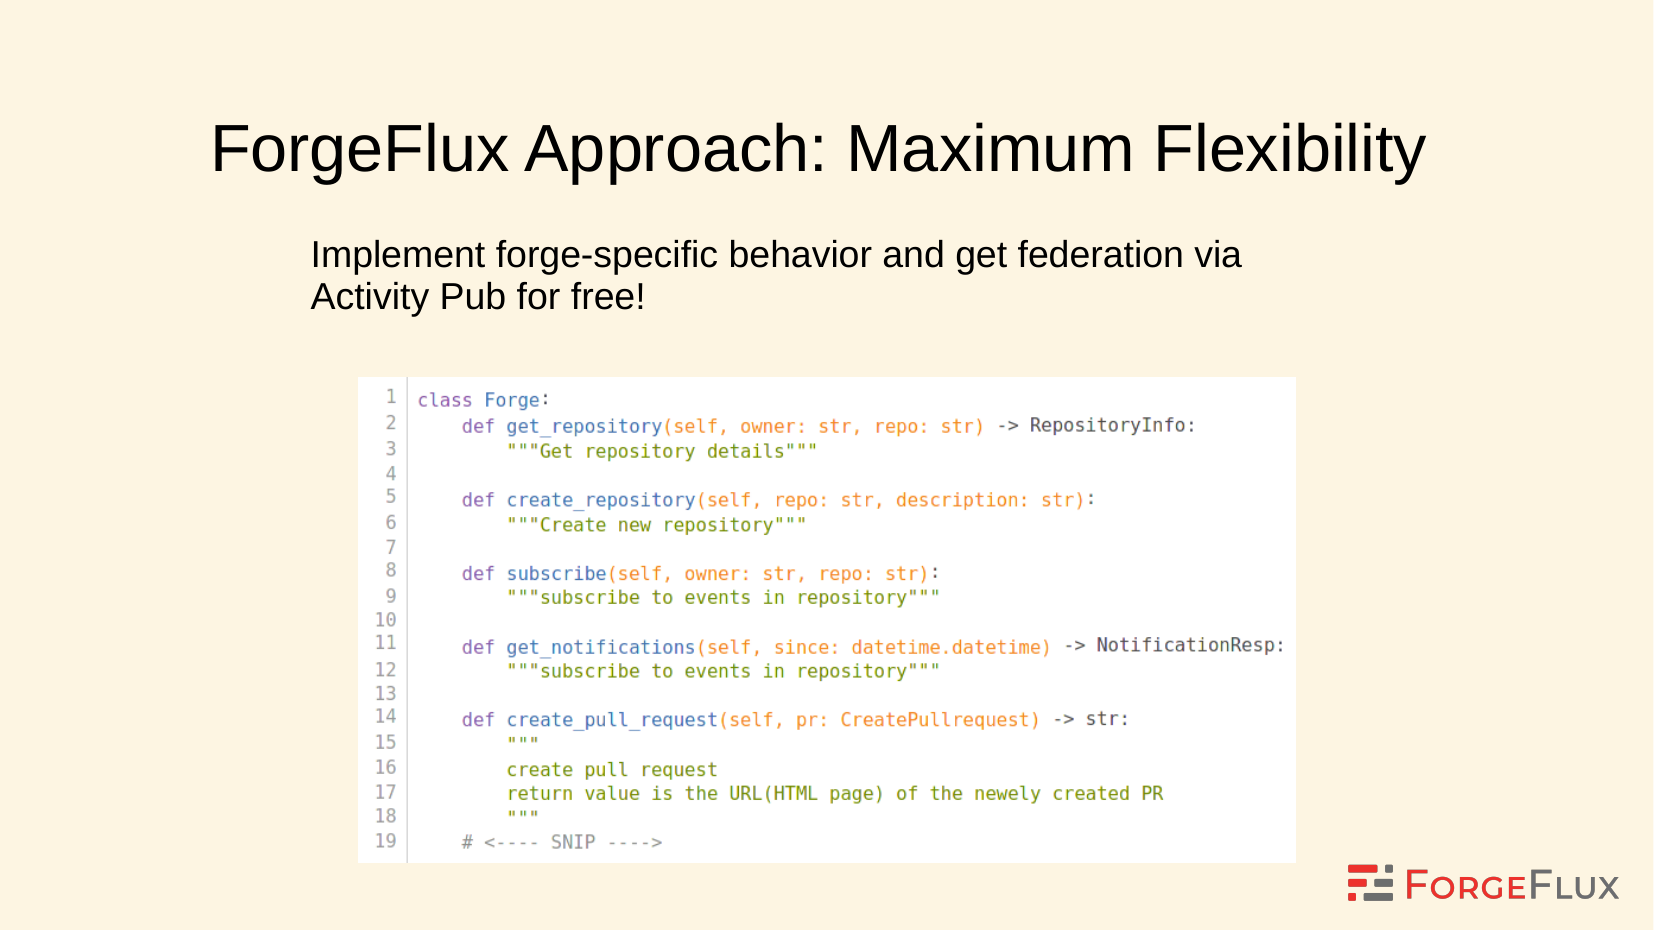

# ForgeFlux Approach: Maximum Flexibility
Implement forge-specific behavior and get federation via Activity Pub for free!